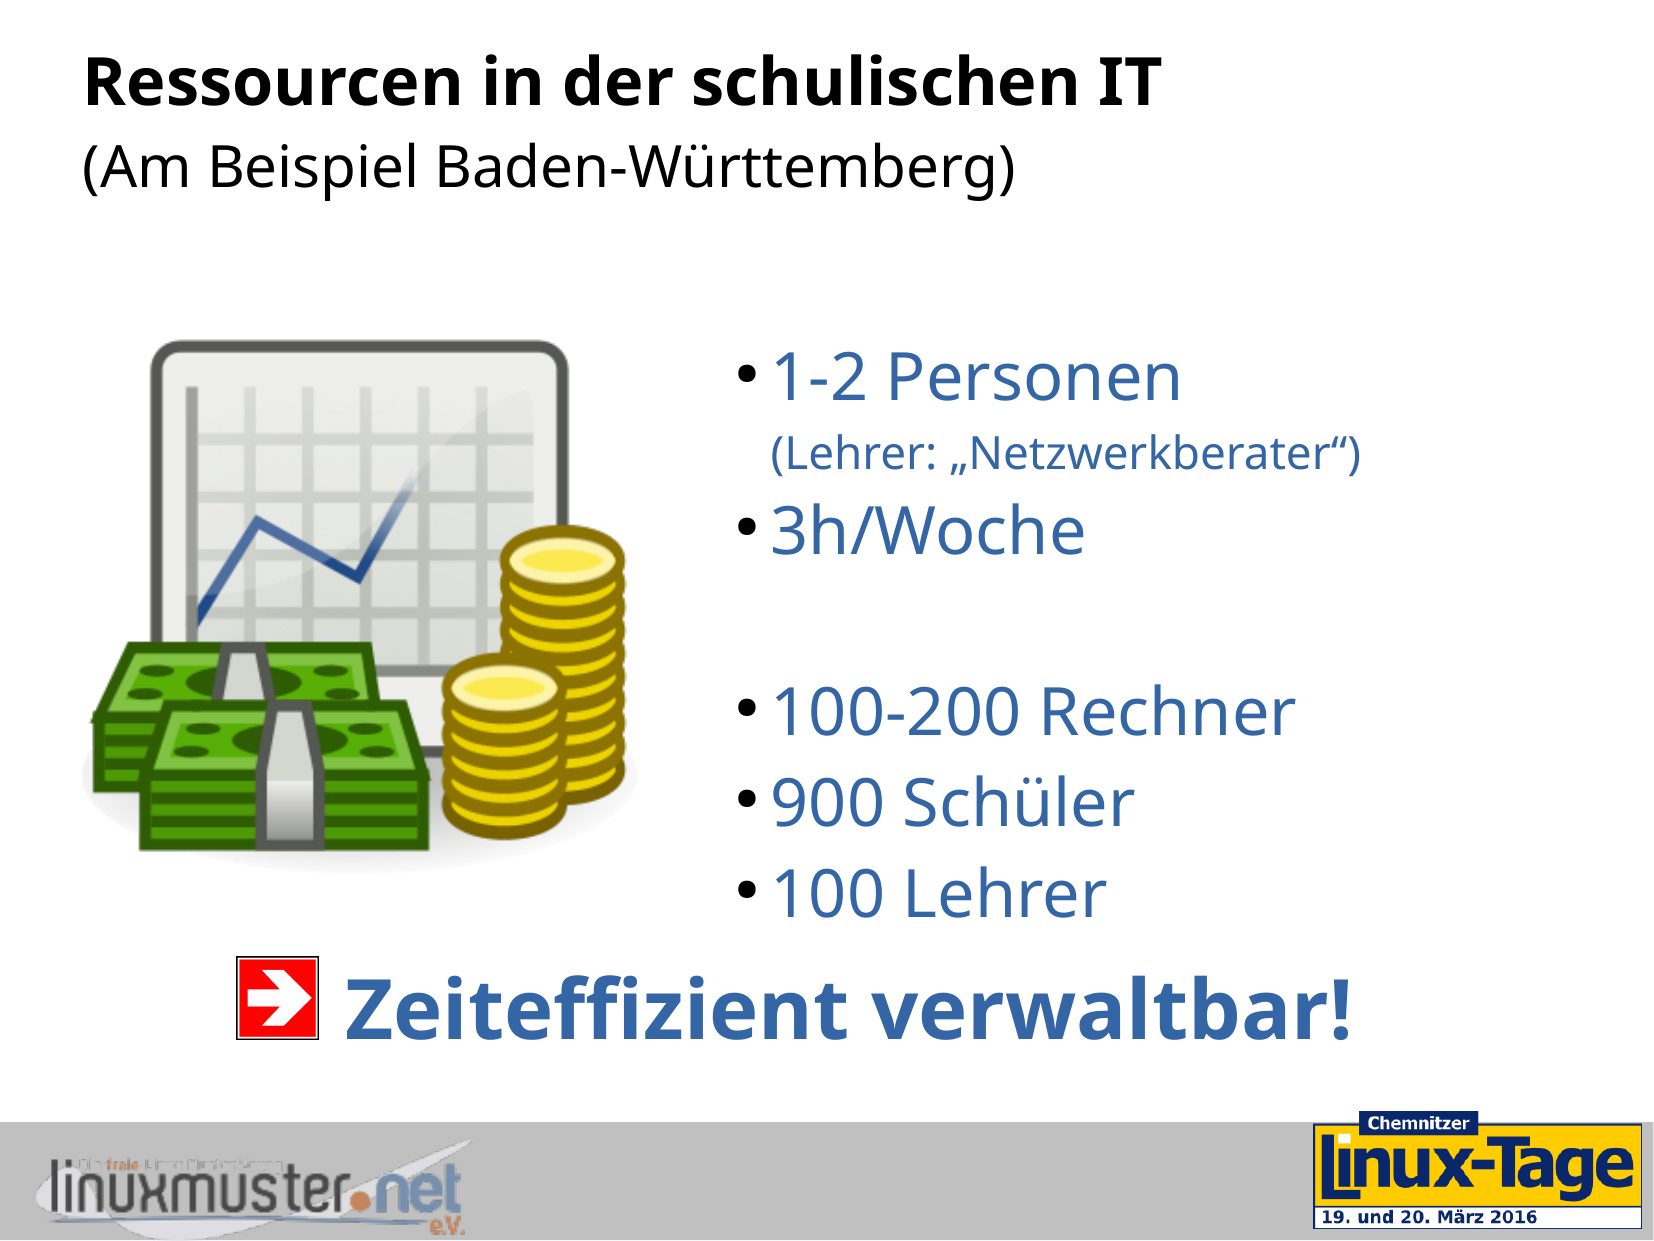

# Ressourcen in der schulischen IT (Am Beispiel Baden-Württemberg)
1-2 Personen
(Lehrer: „Netzwerkberater“)
3h/Woche
100-200 Rechner
900 Schüler
100 Lehrer
Zeiteffizient verwaltbar!